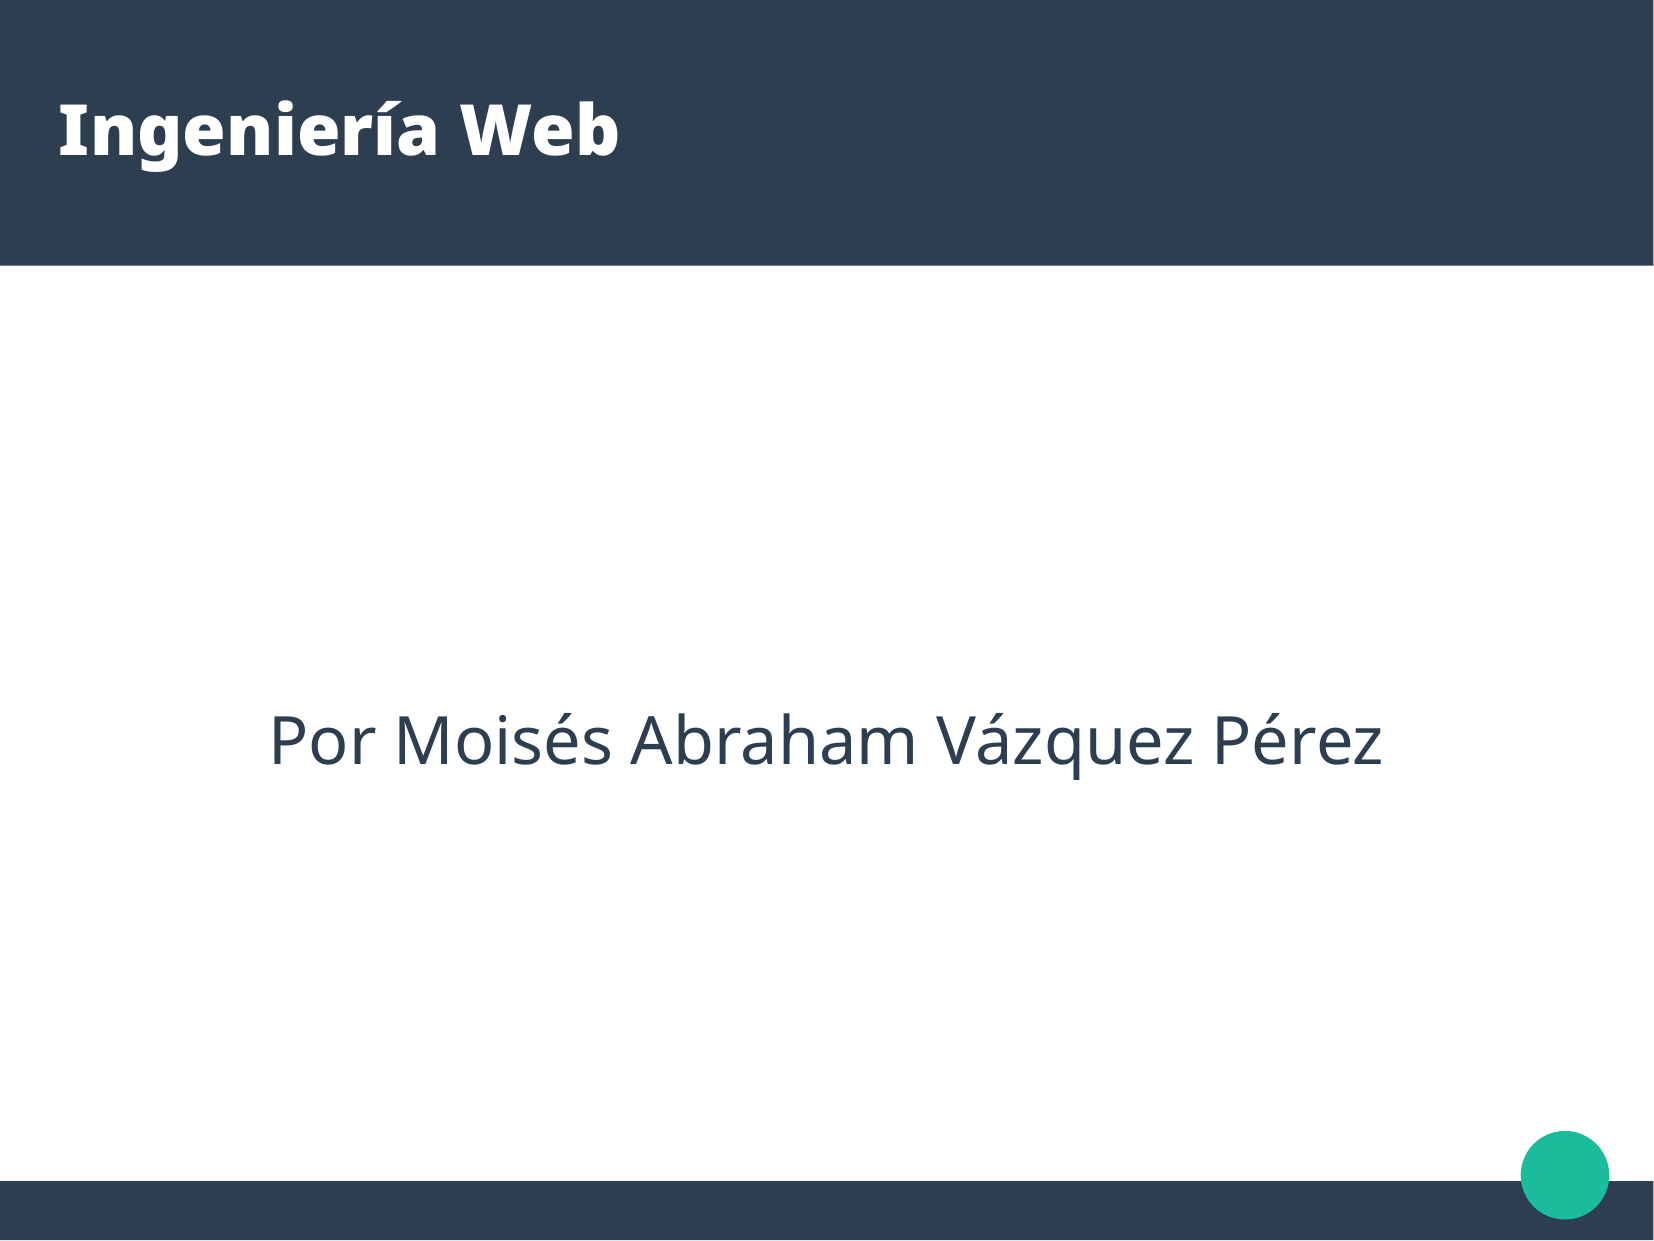

# Ingeniería Web
Por Moisés Abraham Vázquez Pérez